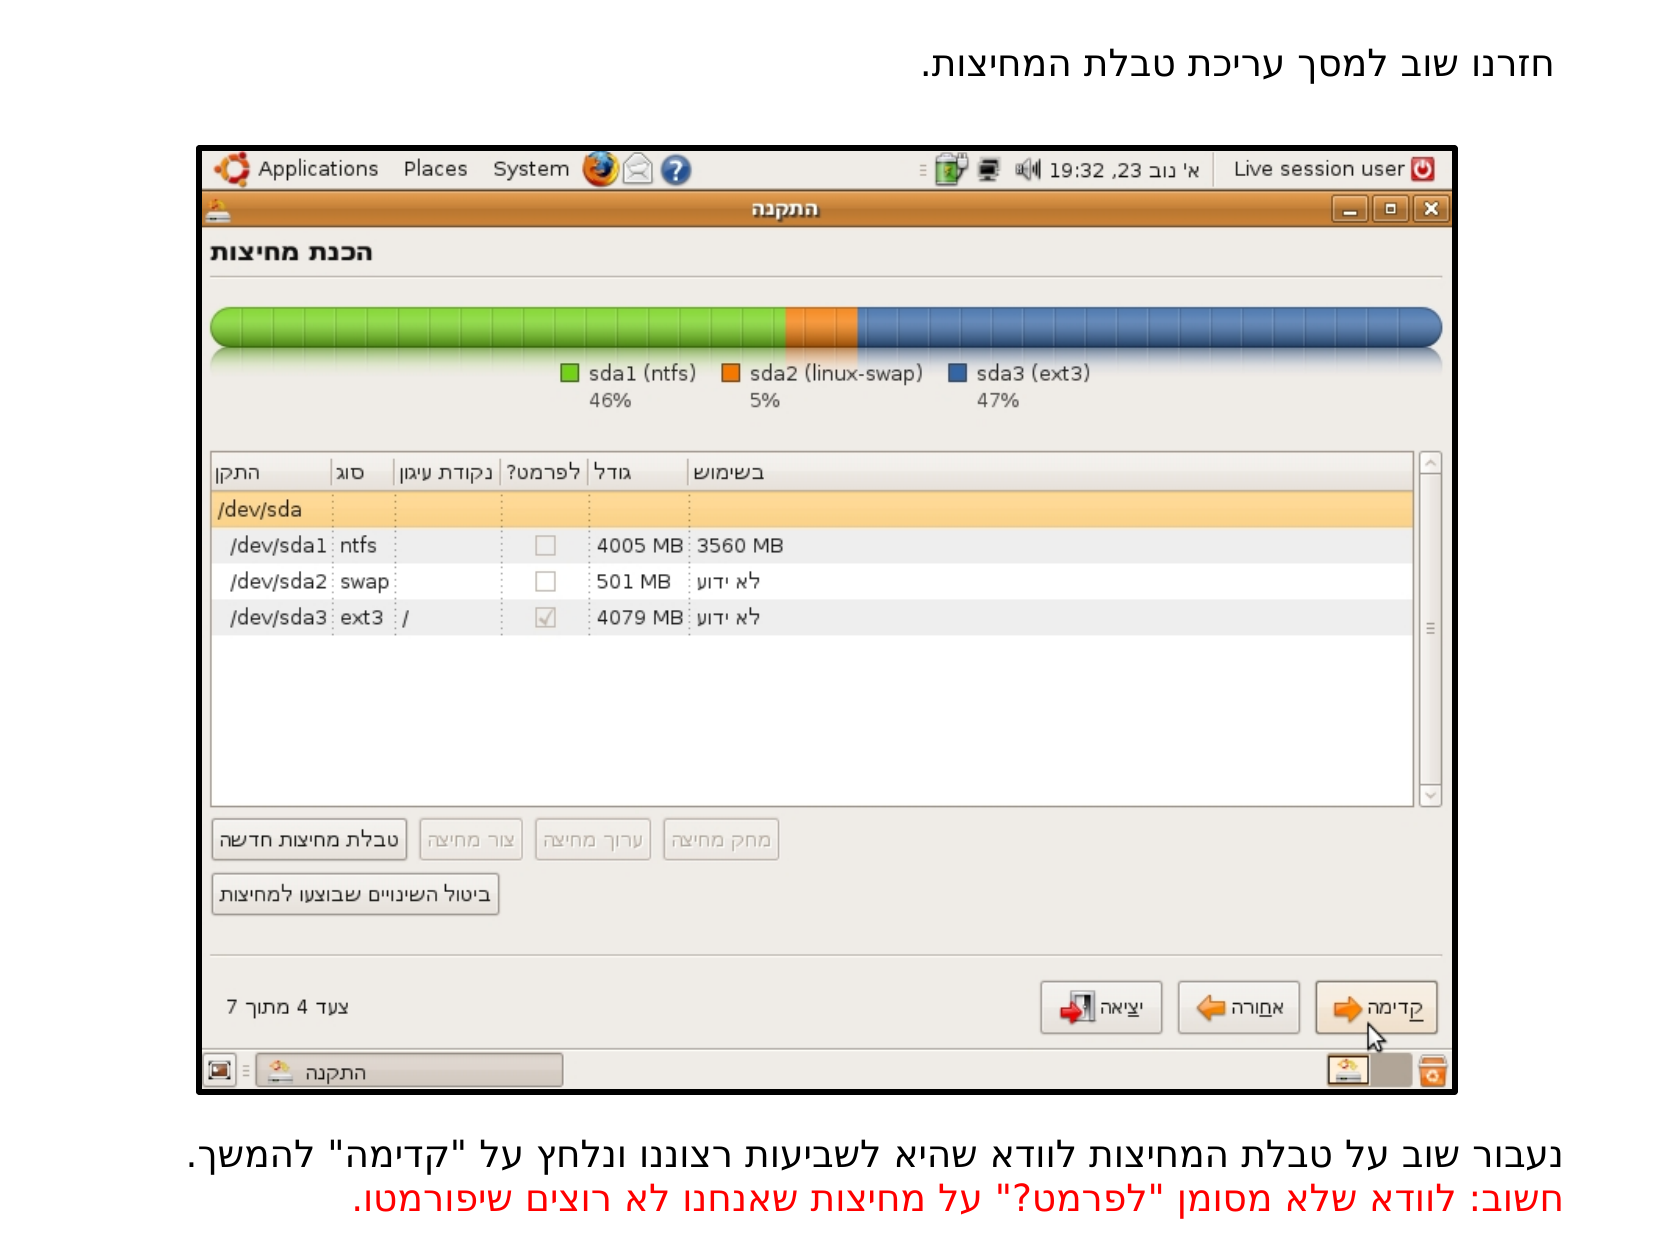

חזרנו שוב למסך עריכת טבלת המחיצות.
נעבור שוב על טבלת המחיצות לוודא שהיא לשביעות רצוננו ונלחץ על "קדימה" להמשך.
חשוב: לוודא שלא מסומן "לפרמט?" על מחיצות שאנחנו לא רוצים שיפורמטו.